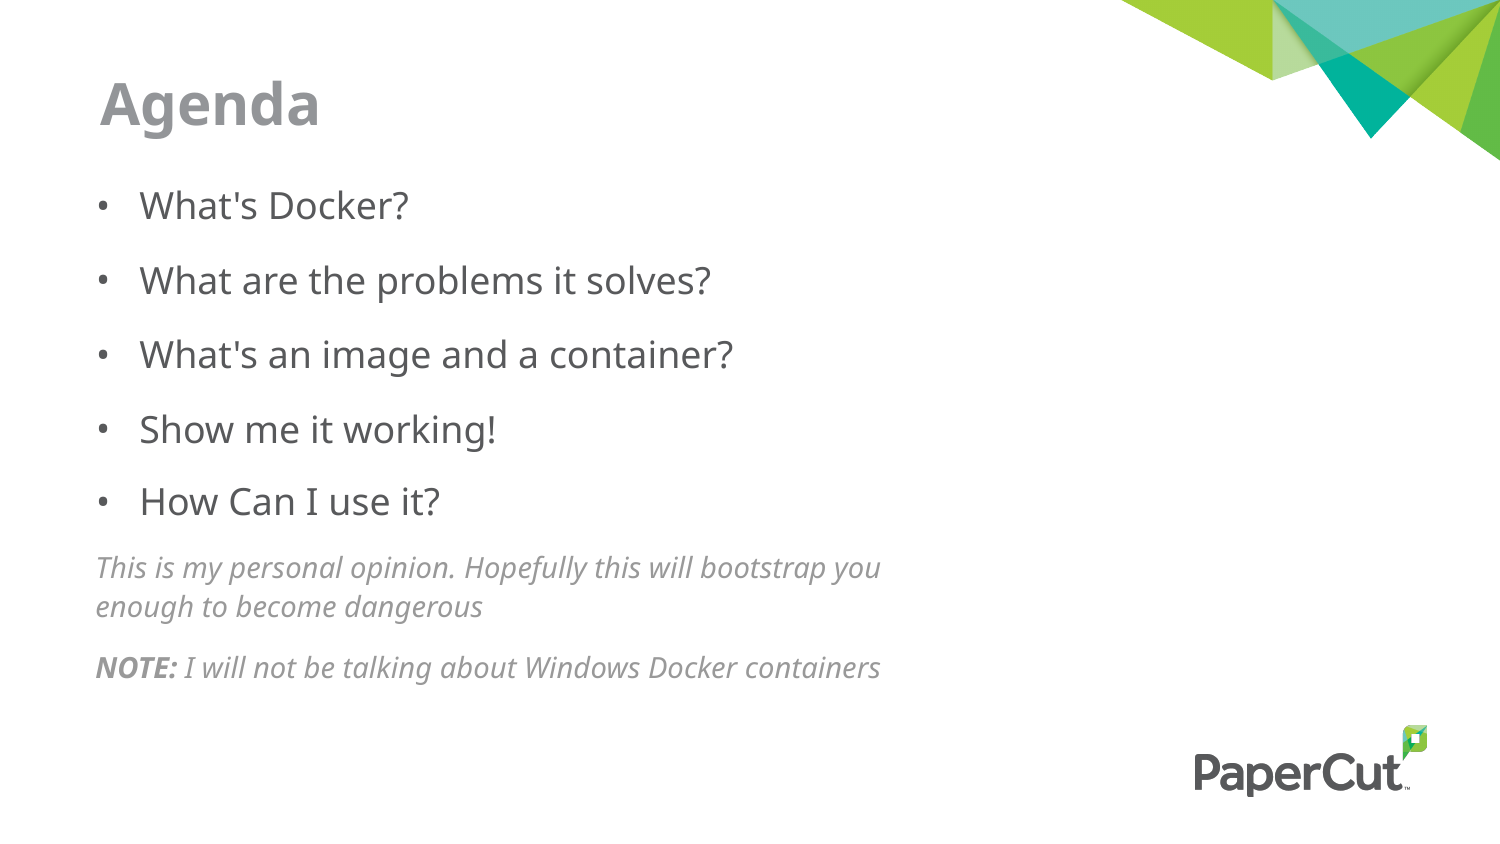

# Agenda
What's Docker?
What are the problems it solves?
What's an image and a container?
Show me it working!
How Can I use it?
This is my personal opinion. Hopefully this will bootstrap you enough to become dangerous
NOTE: I will not be talking about Windows Docker containers